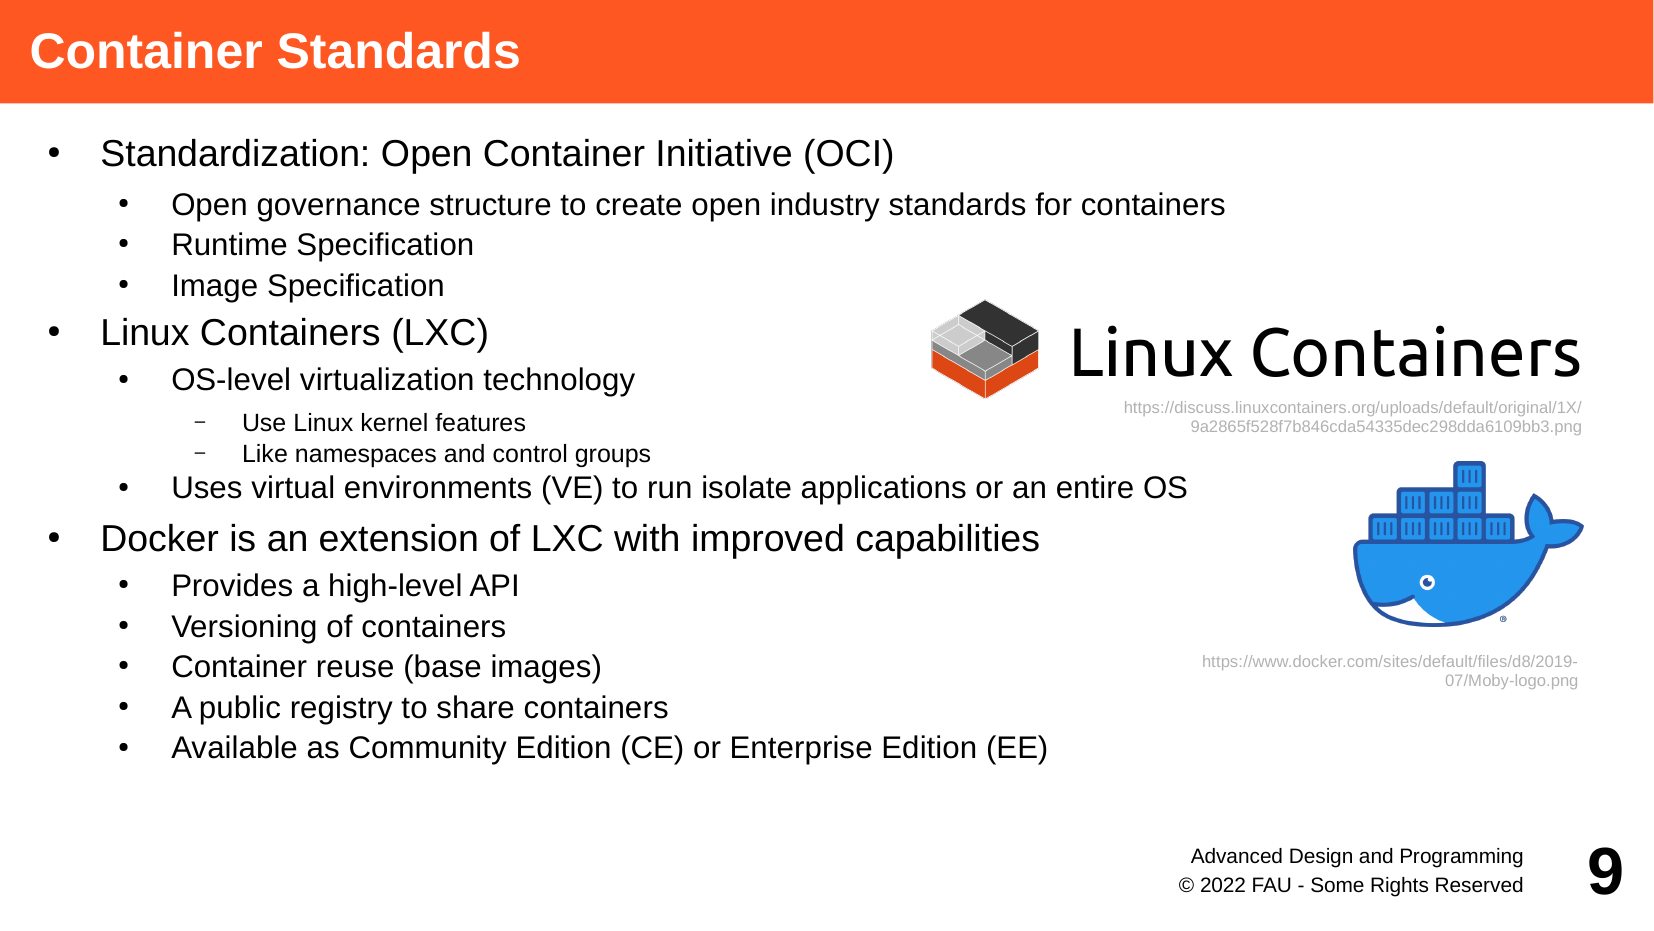

# Container Standards
Standardization: Open Container Initiative (OCI)
Open governance structure to create open industry standards for containers
Runtime Specification
Image Specification
Linux Containers (LXC)
OS-level virtualization technology
Use Linux kernel features
Like namespaces and control groups
Uses virtual environments (VE) to run isolate applications or an entire OS
Docker is an extension of LXC with improved capabilities
Provides a high-level API
Versioning of containers
Container reuse (base images)
A public registry to share containers
Available as Community Edition (CE) or Enterprise Edition (EE)
https://discuss.linuxcontainers.org/uploads/default/original/1X/9a2865f528f7b846cda54335dec298dda6109bb3.png
https://www.docker.com/sites/default/files/d8/2019-07/Moby-logo.png
Advanced Design and Programming
9
© 2022 FAU - Some Rights Reserved